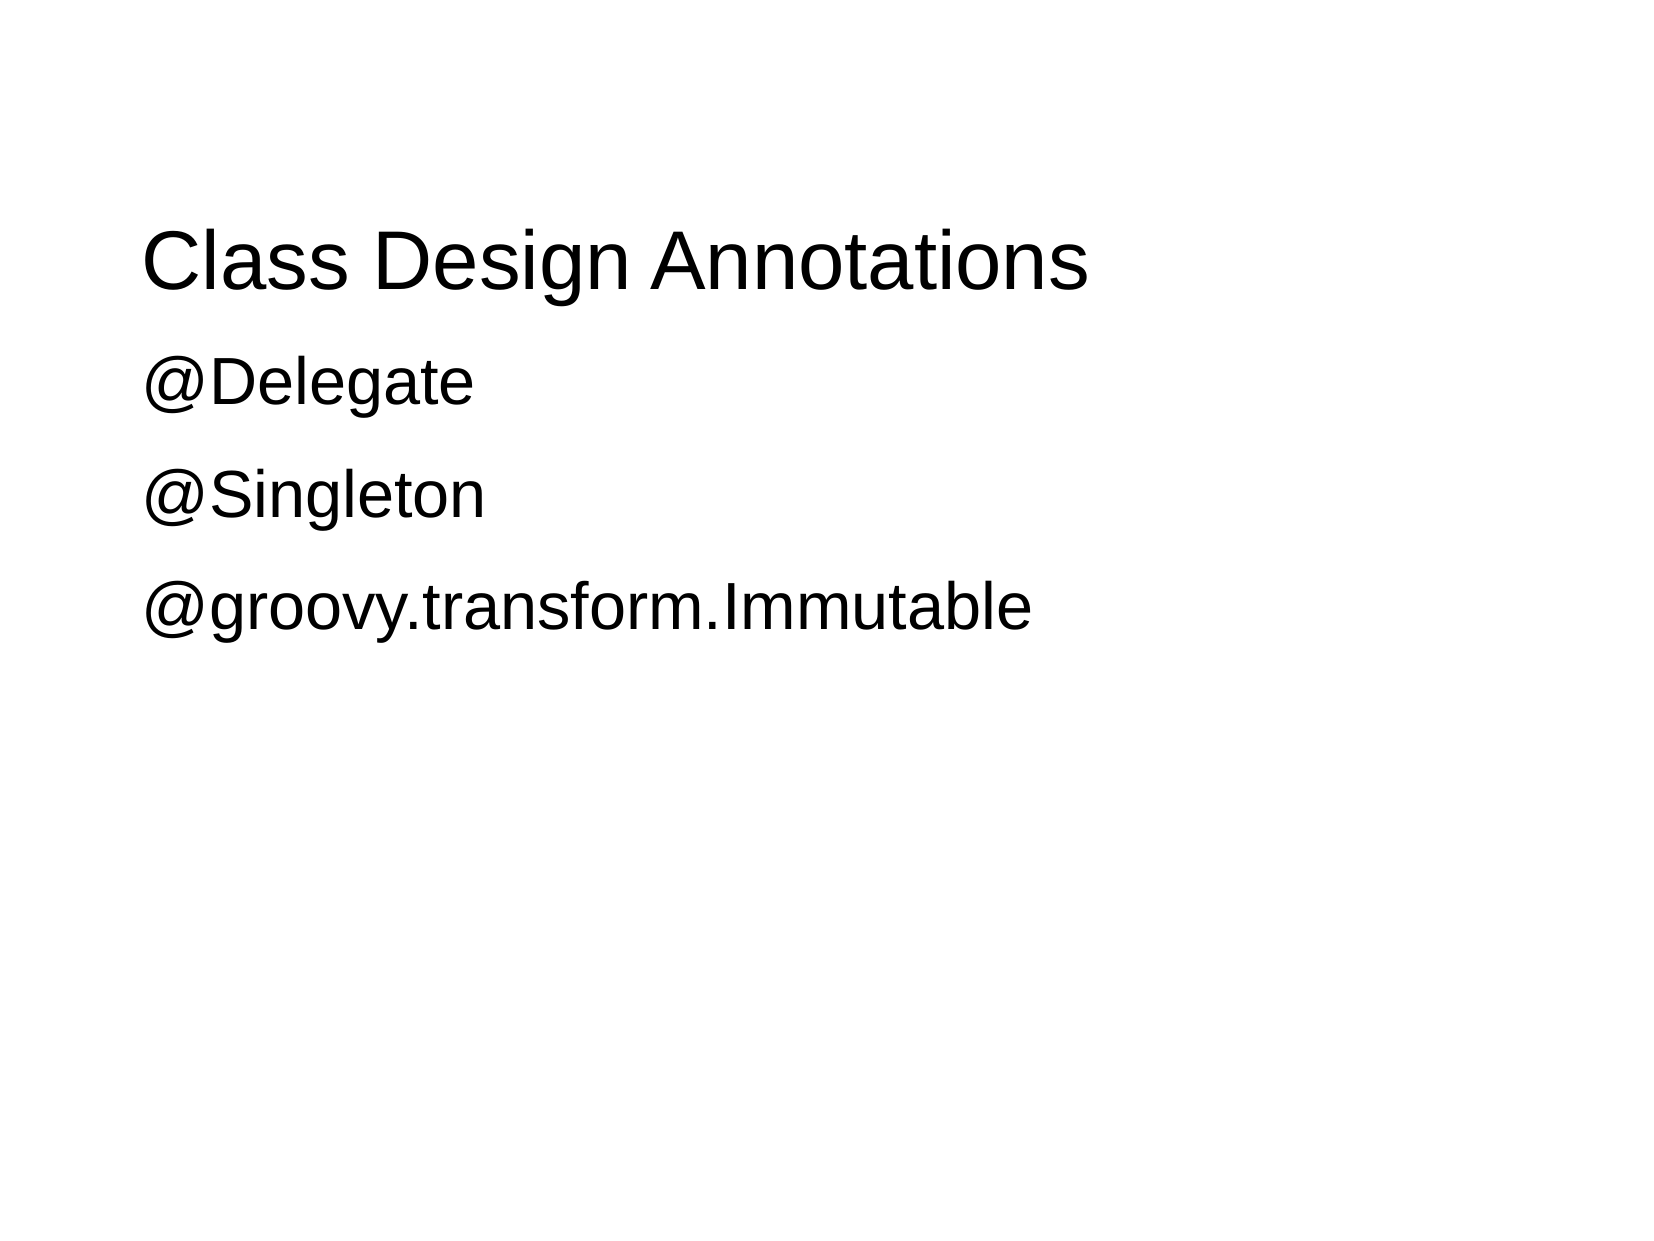

# Class Design Annotations
@Delegate
@Singleton
@groovy.transform.Immutable